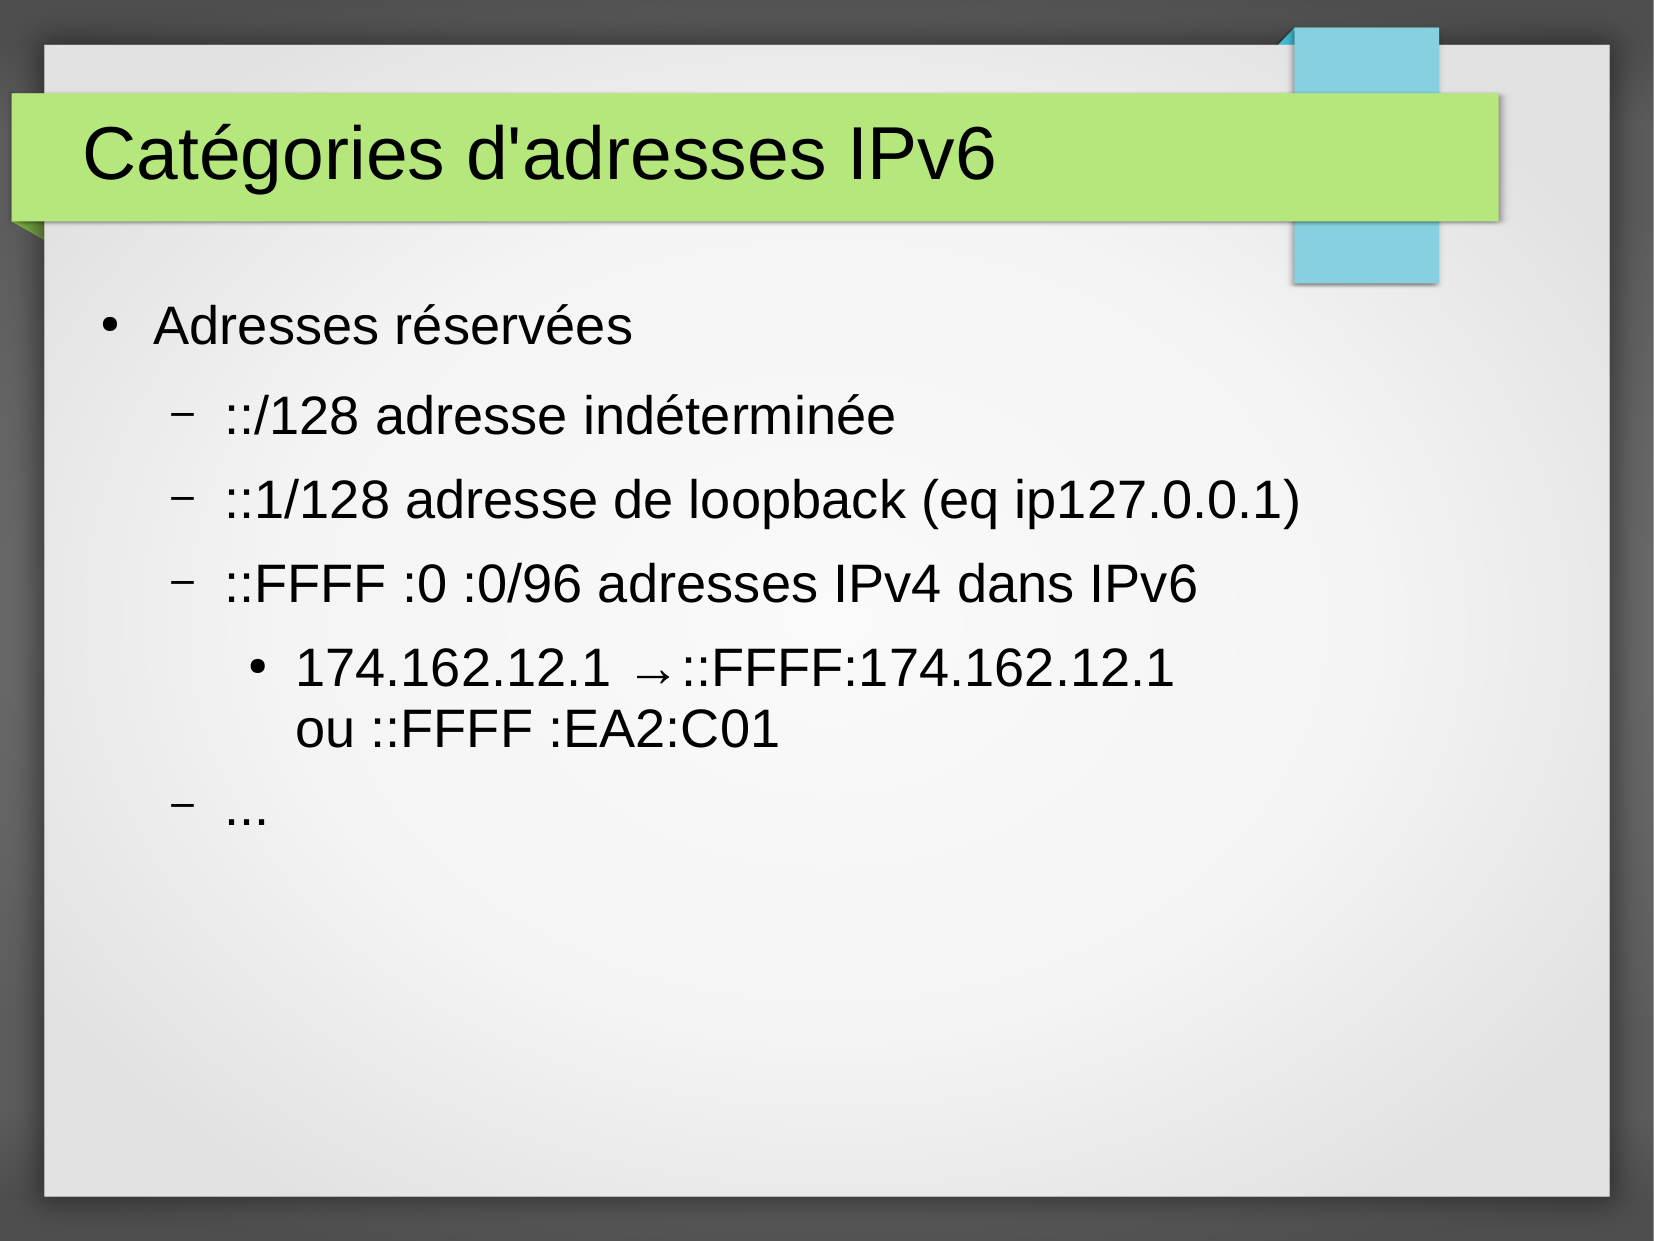

# Catégories d'adresses IPv6
Adresses réservées
::/128 adresse indéterminée
::1/128 adresse de loopback (eq ip127.0.0.1)
::FFFF :0 :0/96 adresses IPv4 dans IPv6
174.162.12.1 →::FFFF:174.162.12.1 ou ::FFFF :EA2:C01
...